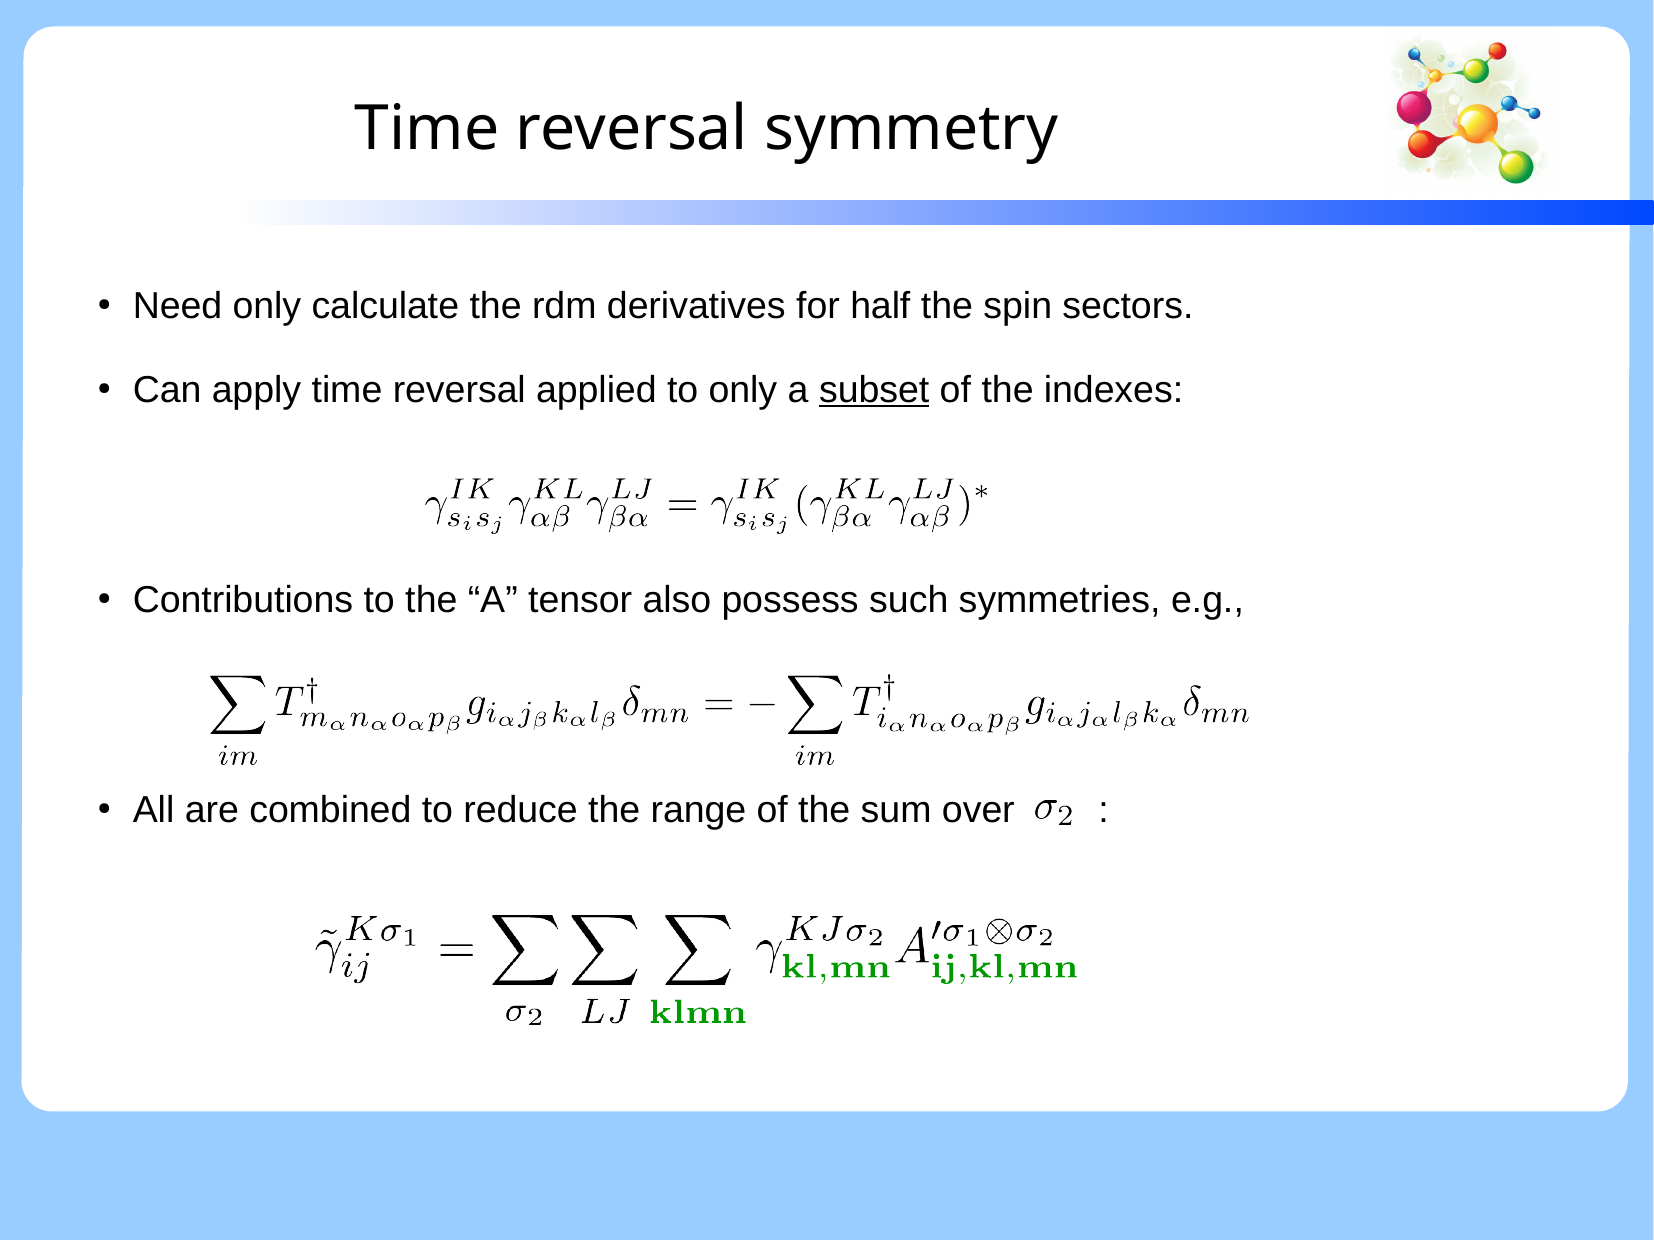

# Time reversal symmetry
Need only calculate the rdm derivatives for half the spin sectors.
Can apply time reversal applied to only a subset of the indexes:
Contributions to the “A” tensor also possess such symmetries, e.g.,
All are combined to reduce the range of the sum over :